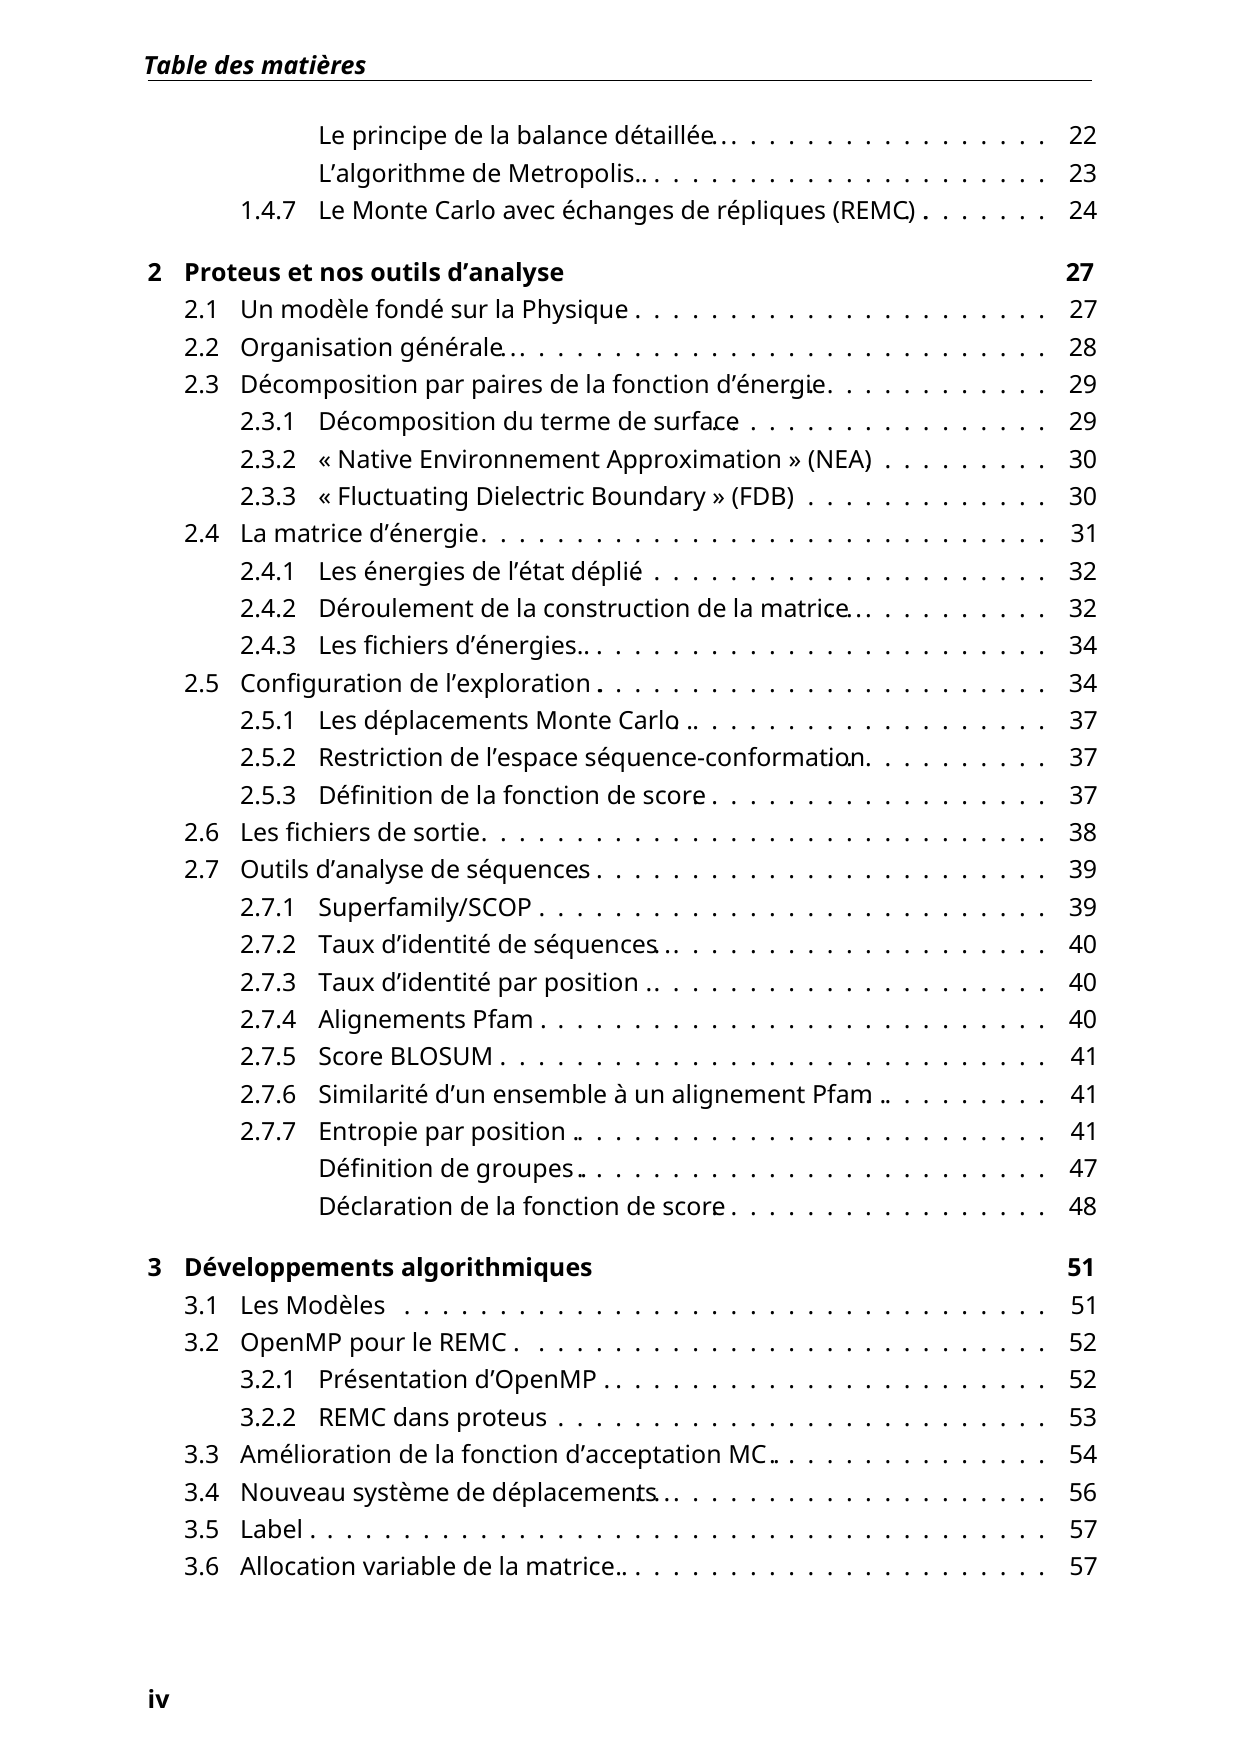

Table des matières
Le principe de la balance détaillée .
.
.
.
.
.
.
.
.
.
.
.
.
.
.
.
.
.
.
22
L’algorithme de Metropolis .
.
.
.
.
.
.
.
.
.
.
.
.
.
.
.
.
.
.
.
.
.
.
23
1.4.7
Le Monte Carlo avec échanges de répliques (REMC) .
.
.
.
.
.
.
.
.
24
2
Proteus et nos outils d’analyse
27
2.1
Un modèle fondé sur la Physique
.
.
.
.
.
.
.
.
.
.
.
.
.
.
.
.
.
.
.
.
.
.
.
27
2.2
Organisation générale .
.
.
.
.
.
.
.
.
.
.
.
.
.
.
.
.
.
.
.
.
.
.
.
.
.
.
.
.
.
28
2.3
Décomposition par paires de la fonction d’énergie
.
.
.
.
.
.
.
.
.
.
.
.
.
.
29
2.3.1
Décomposition du terme de surface
.
.
.
.
.
.
.
.
.
.
.
.
.
.
.
.
.
.
29
2.3.2
« Native Environnement Approximation » (NEA)
.
.
.
.
.
.
.
.
.
.
30
2.3.3
« Fluctuating Dielectric Boundary » (FDB)
.
.
.
.
.
.
.
.
.
.
.
.
.
30
2.4
La matrice d’énergie
.
.
.
.
.
.
.
.
.
.
.
.
.
.
.
.
.
.
.
.
.
.
.
.
.
.
.
.
.
.
31
2.4.1
Les énergies de l’état déplié
.
.
.
.
.
.
.
.
.
.
.
.
.
.
.
.
.
.
.
.
.
.
32
2.4.2
Déroulement de la construction de la matrice .
.
.
.
.
.
.
.
.
.
.
.
.
32
2.4.3
Les fichiers d’énergies .
.
.
.
.
.
.
.
.
.
.
.
.
.
.
.
.
.
.
.
.
.
.
.
.
.
34
2.5
Configuration de l’exploration .
.
.
.
.
.
.
.
.
.
.
.
.
.
.
.
.
.
.
.
.
.
.
.
.
34
2.5.1
Les déplacements Monte Carlo .
.
.
.
.
.
.
.
.
.
.
.
.
.
.
.
.
.
.
.
.
37
2.5.2
Restriction de l’espace séquence-conformation
.
.
.
.
.
.
.
.
.
.
.
.
37
2.5.3
Définition de la fonction de score
.
.
.
.
.
.
.
.
.
.
.
.
.
.
.
.
.
.
.
37
2.6
Les fichiers de sortie
.
.
.
.
.
.
.
.
.
.
.
.
.
.
.
.
.
.
.
.
.
.
.
.
.
.
.
.
.
.
38
2.7
Outils d’analyse de séquences
.
.
.
.
.
.
.
.
.
.
.
.
.
.
.
.
.
.
.
.
.
.
.
.
.
39
2.7.1
Superfamily/SCOP .
.
.
.
.
.
.
.
.
.
.
.
.
.
.
.
.
.
.
.
.
.
.
.
.
.
.
39
2.7.2
Taux d’identité de séquences .
.
.
.
.
.
.
.
.
.
.
.
.
.
.
.
.
.
.
.
.
.
40
2.7.3
Taux d’identité par position .
.
.
.
.
.
.
.
.
.
.
.
.
.
.
.
.
.
.
.
.
.
40
2.7.4
Alignements Pfam .
.
.
.
.
.
.
.
.
.
.
.
.
.
.
.
.
.
.
.
.
.
.
.
.
.
.
40
2.7.5
Score BLOSUM .
.
.
.
.
.
.
.
.
.
.
.
.
.
.
.
.
.
.
.
.
.
.
.
.
.
.
.
.
41
2.7.6
Similarité d’un ensemble à un alignement Pfam .
.
.
.
.
.
.
.
.
.
.
41
2.7.7
Entropie par position .
.
.
.
.
.
.
.
.
.
.
.
.
.
.
.
.
.
.
.
.
.
.
.
.
.
41
Définition de groupes .
.
.
.
.
.
.
.
.
.
.
.
.
.
.
.
.
.
.
.
.
.
.
.
.
.
47
Déclaration de la fonction de score
.
.
.
.
.
.
.
.
.
.
.
.
.
.
.
.
.
.
48
3
Développements algorithmiques
51
3.1
Les Modèles
.
.
.
.
.
.
.
.
.
.
.
.
.
.
.
.
.
.
.
.
.
.
.
.
.
.
.
.
.
.
.
.
.
.
51
3.2
OpenMP pour le REMC .
.
.
.
.
.
.
.
.
.
.
.
.
.
.
.
.
.
.
.
.
.
.
.
.
.
.
.
52
3.2.1
Présentation d’OpenMP .
.
.
.
.
.
.
.
.
.
.
.
.
.
.
.
.
.
.
.
.
.
.
.
52
3.2.2
REMC dans proteus
.
.
.
.
.
.
.
.
.
.
.
.
.
.
.
.
.
.
.
.
.
.
.
.
.
.
53
3.3
Amélioration de la fonction d’acceptation MC .
.
.
.
.
.
.
.
.
.
.
.
.
.
.
.
54
3.4
Nouveau système de déplacements .
.
.
.
.
.
.
.
.
.
.
.
.
.
.
.
.
.
.
.
.
.
.
56
3.5
Label .
.
.
.
.
.
.
.
.
.
.
.
.
.
.
.
.
.
.
.
.
.
.
.
.
.
.
.
.
.
.
.
.
.
.
.
.
.
.
57
3.6
Allocation variable de la matrice .
.
.
.
.
.
.
.
.
.
.
.
.
.
.
.
.
.
.
.
.
.
.
.
57
iv